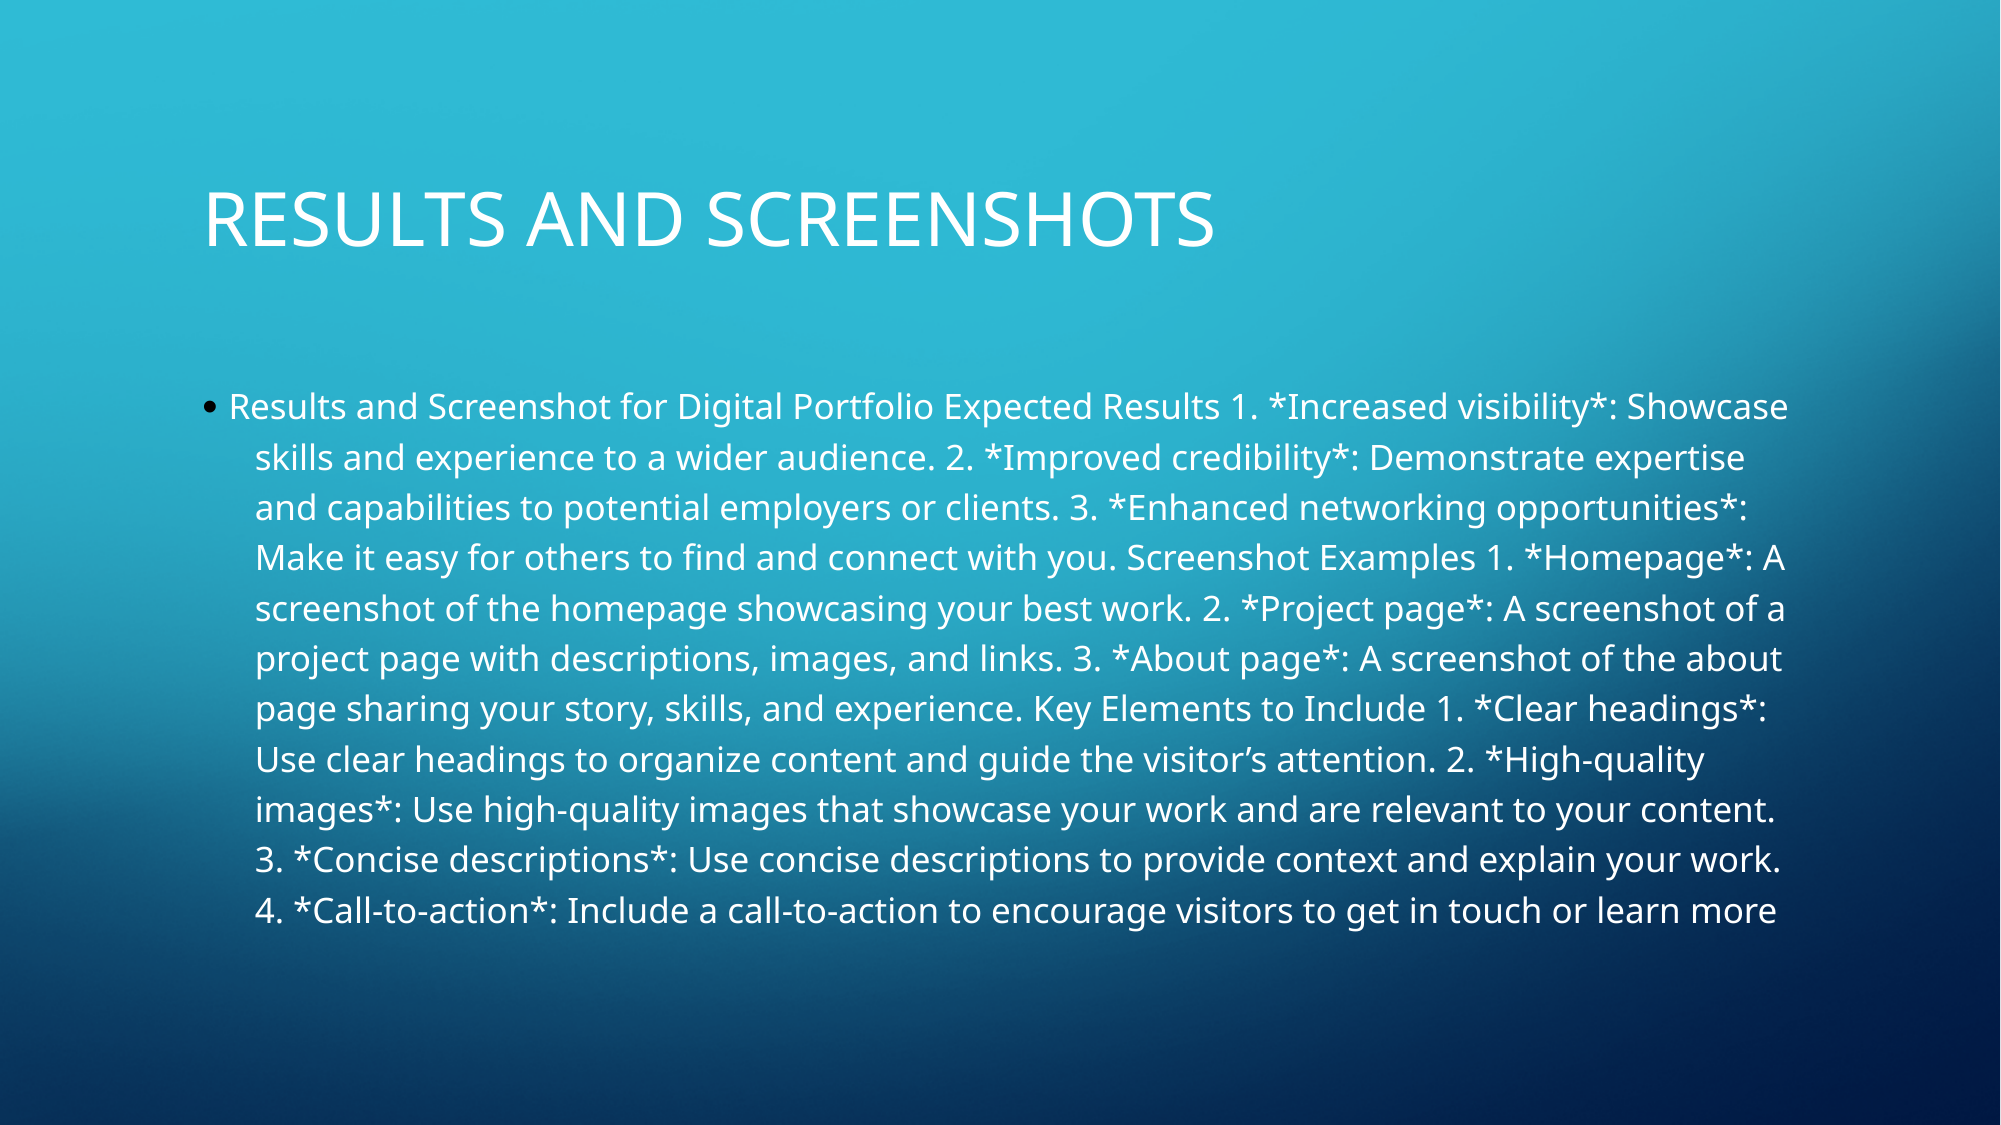

# RESULTS AND SCREENSHOTS
Results and Screenshot for Digital Portfolio Expected Results 1. *Increased visibility*: Showcase skills and experience to a wider audience. 2. *Improved credibility*: Demonstrate expertise and capabilities to potential employers or clients. 3. *Enhanced networking opportunities*: Make it easy for others to find and connect with you. Screenshot Examples 1. *Homepage*: A screenshot of the homepage showcasing your best work. 2. *Project page*: A screenshot of a project page with descriptions, images, and links. 3. *About page*: A screenshot of the about page sharing your story, skills, and experience. Key Elements to Include 1. *Clear headings*: Use clear headings to organize content and guide the visitor’s attention. 2. *High-quality images*: Use high-quality images that showcase your work and are relevant to your content. 3. *Concise descriptions*: Use concise descriptions to provide context and explain your work. 4. *Call-to-action*: Include a call-to-action to encourage visitors to get in touch or learn more